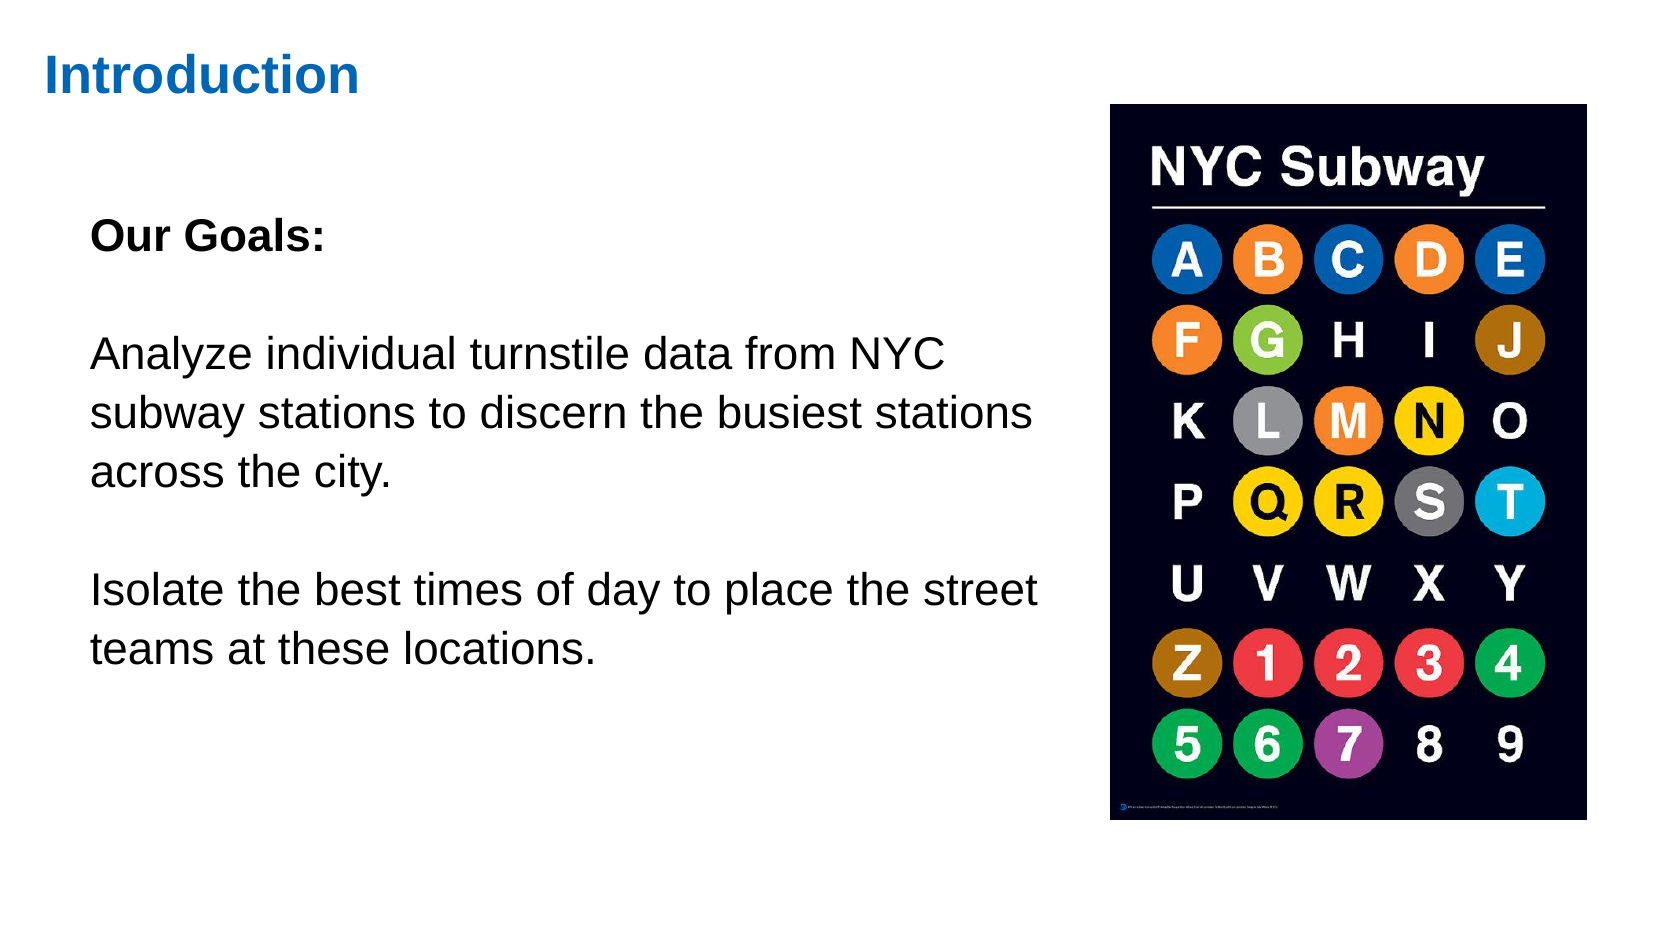

Introduction
Our Goals:
Analyze individual turnstile data from NYC subway stations to discern the busiest stations across the city.
Isolate the best times of day to place the street teams at these locations.